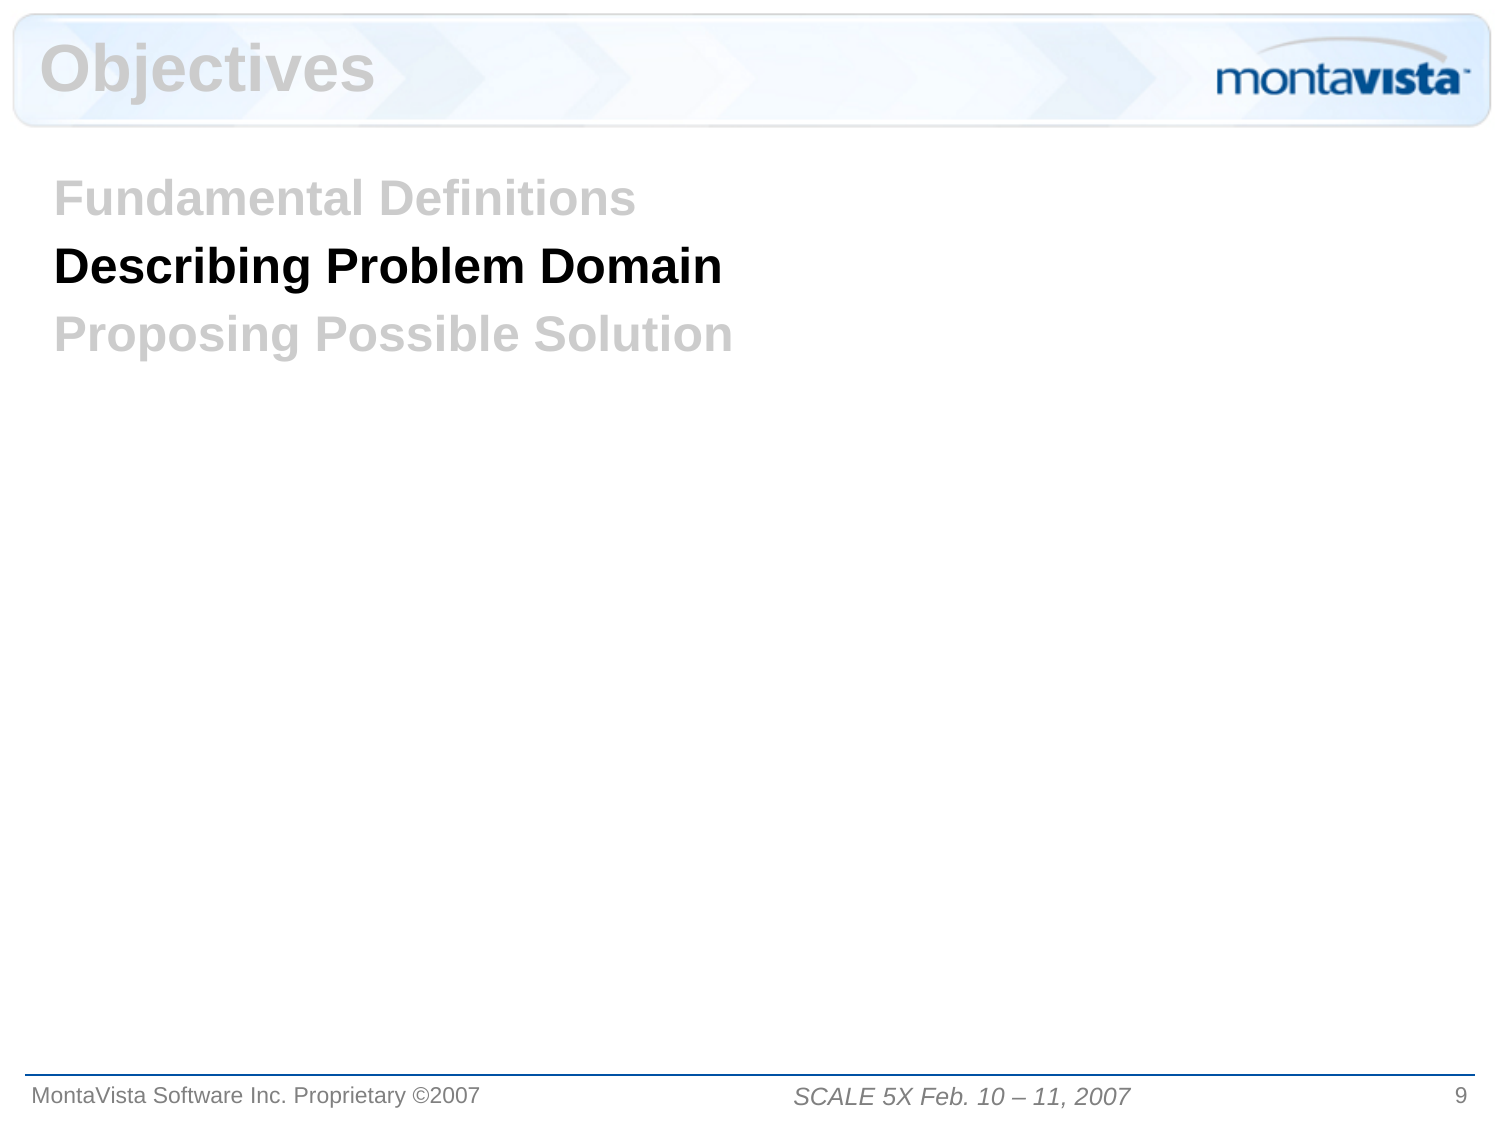

# Objectives
 Fundamental Definitions
 Describing Problem Domain
 Proposing Possible Solution
9